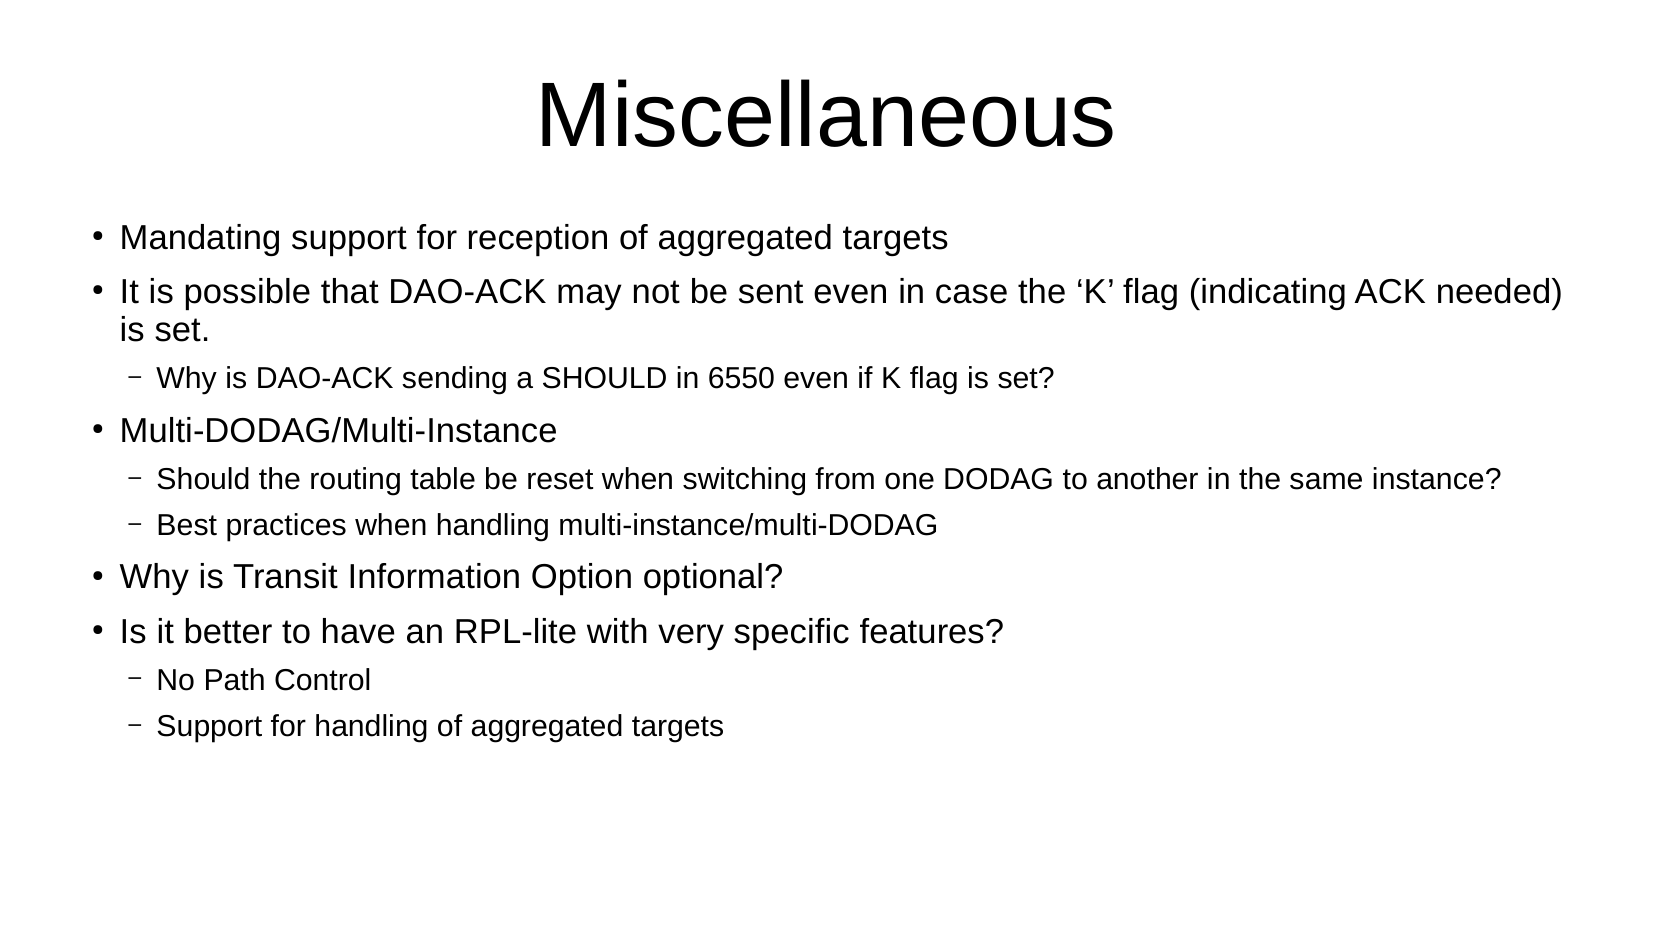

# Miscellaneous
Mandating support for reception of aggregated targets
It is possible that DAO-ACK may not be sent even in case the ‘K’ flag (indicating ACK needed) is set.
Why is DAO-ACK sending a SHOULD in 6550 even if K flag is set?
Multi-DODAG/Multi-Instance
Should the routing table be reset when switching from one DODAG to another in the same instance?
Best practices when handling multi-instance/multi-DODAG
Why is Transit Information Option optional?
Is it better to have an RPL-lite with very specific features?
No Path Control
Support for handling of aggregated targets